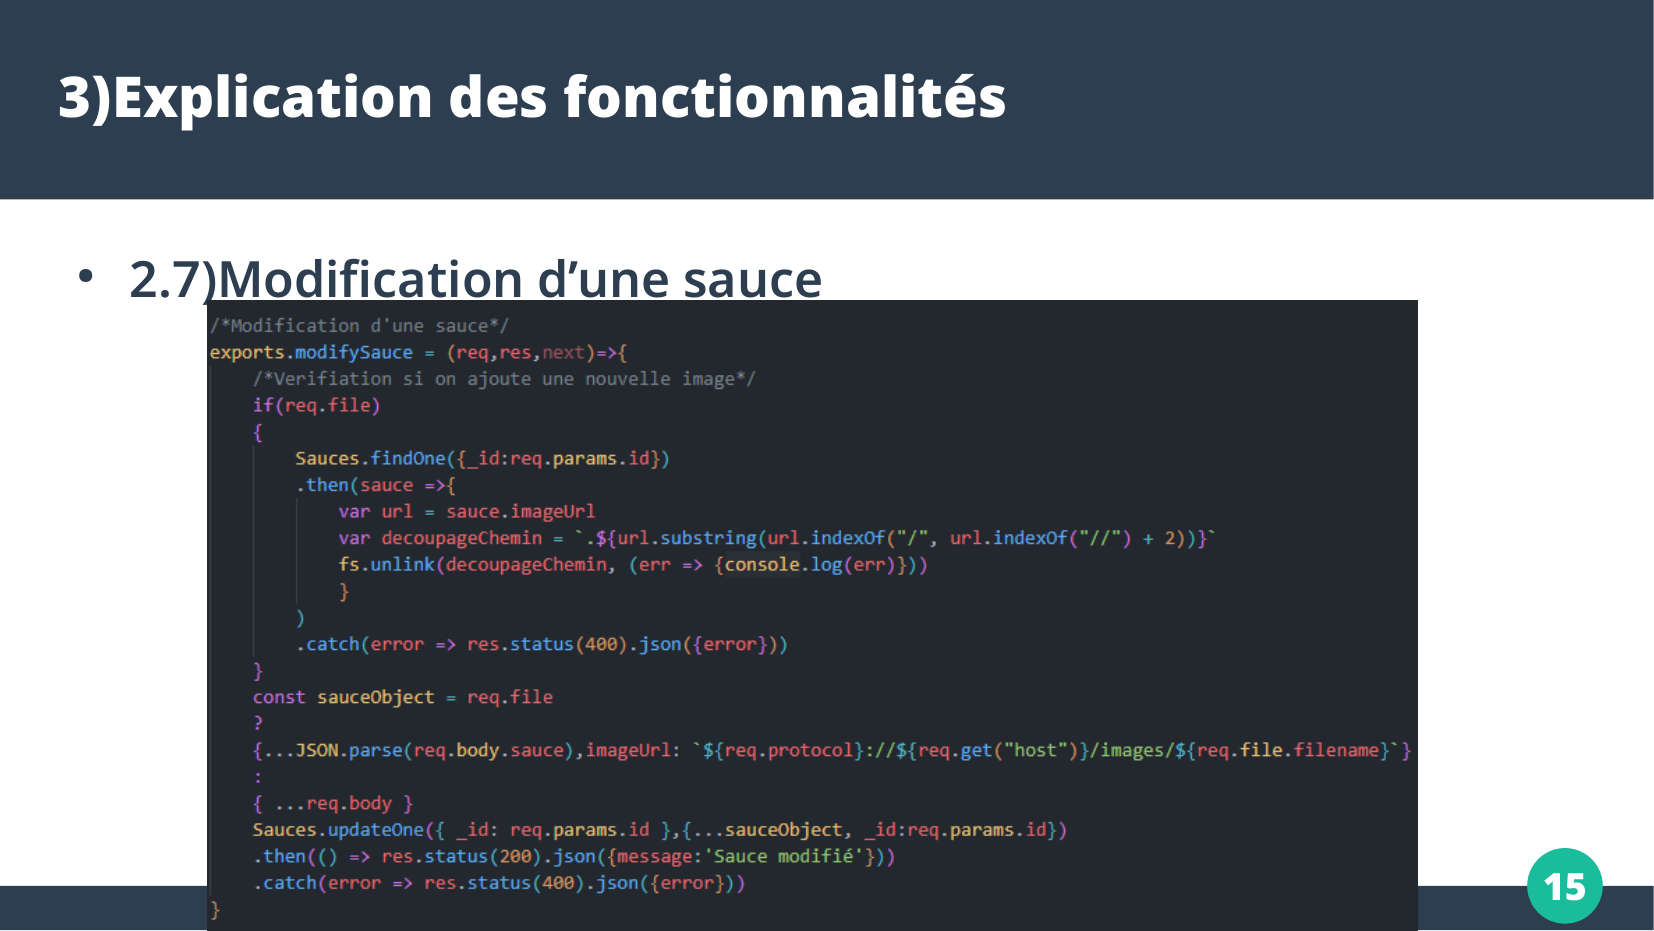

# 3)Explication des fonctionnalités
2.7)Modification d’une sauce